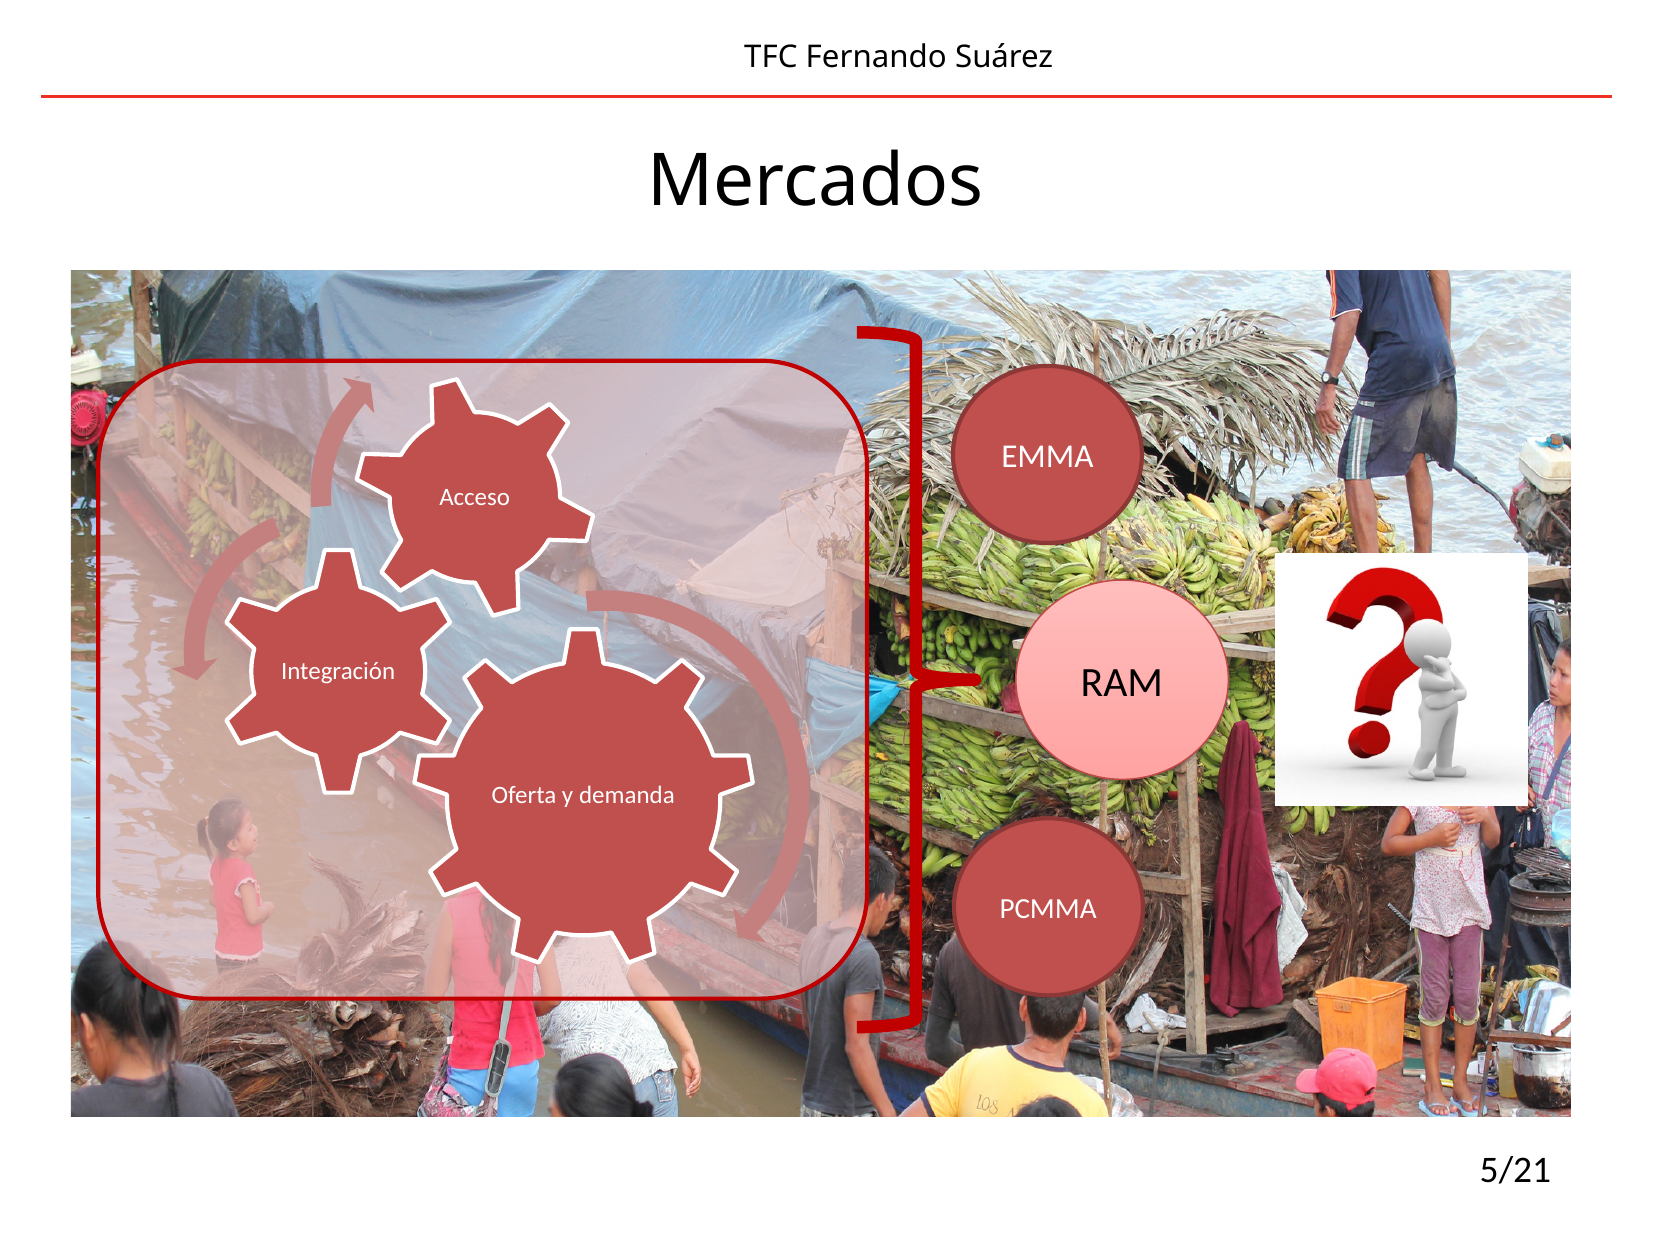

# Mercados
Acceso
Integración
Oferta y demanda
EMMA
RAM
PCMMA